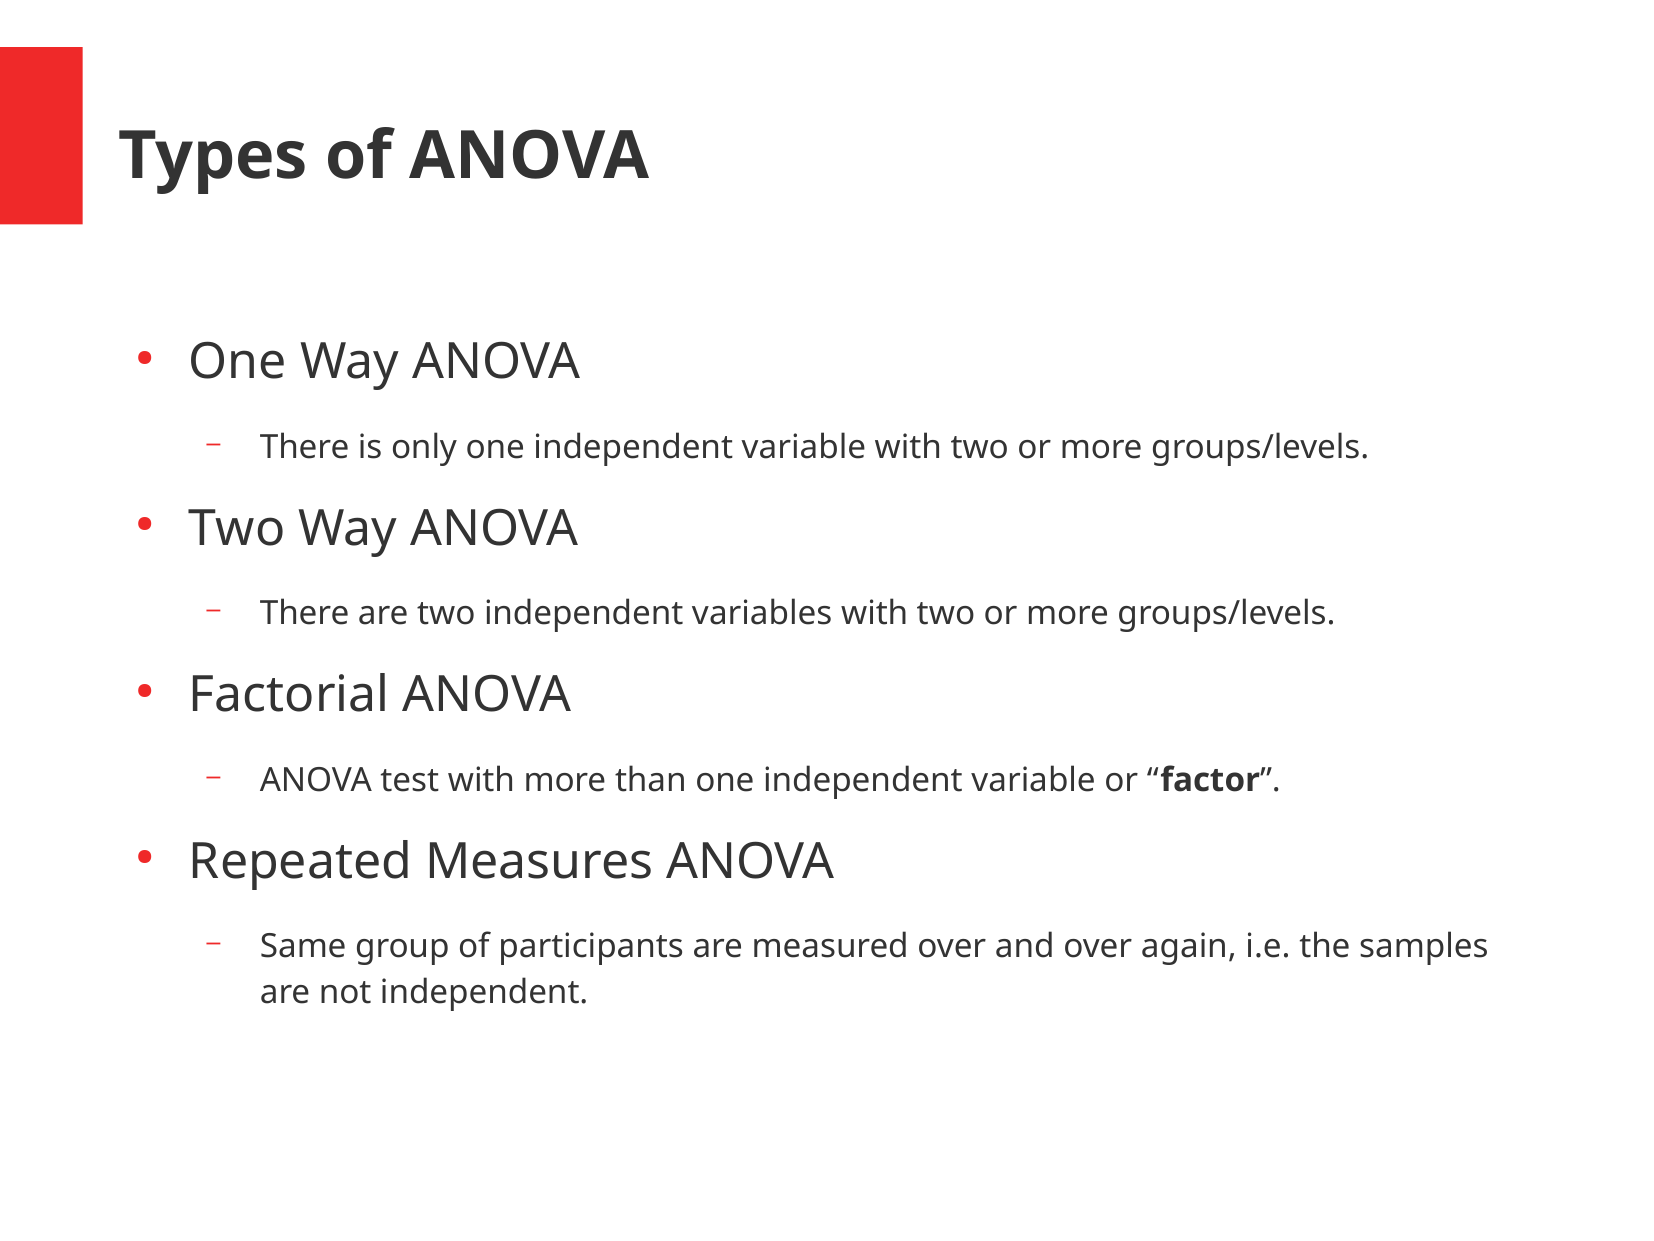

# Types of ANOVA
One Way ANOVA
There is only one independent variable with two or more groups/levels.
Two Way ANOVA
There are two independent variables with two or more groups/levels.
Factorial ANOVA
ANOVA test with more than one independent variable or “factor”.
Repeated Measures ANOVA
Same group of participants are measured over and over again, i.e. the samples are not independent.